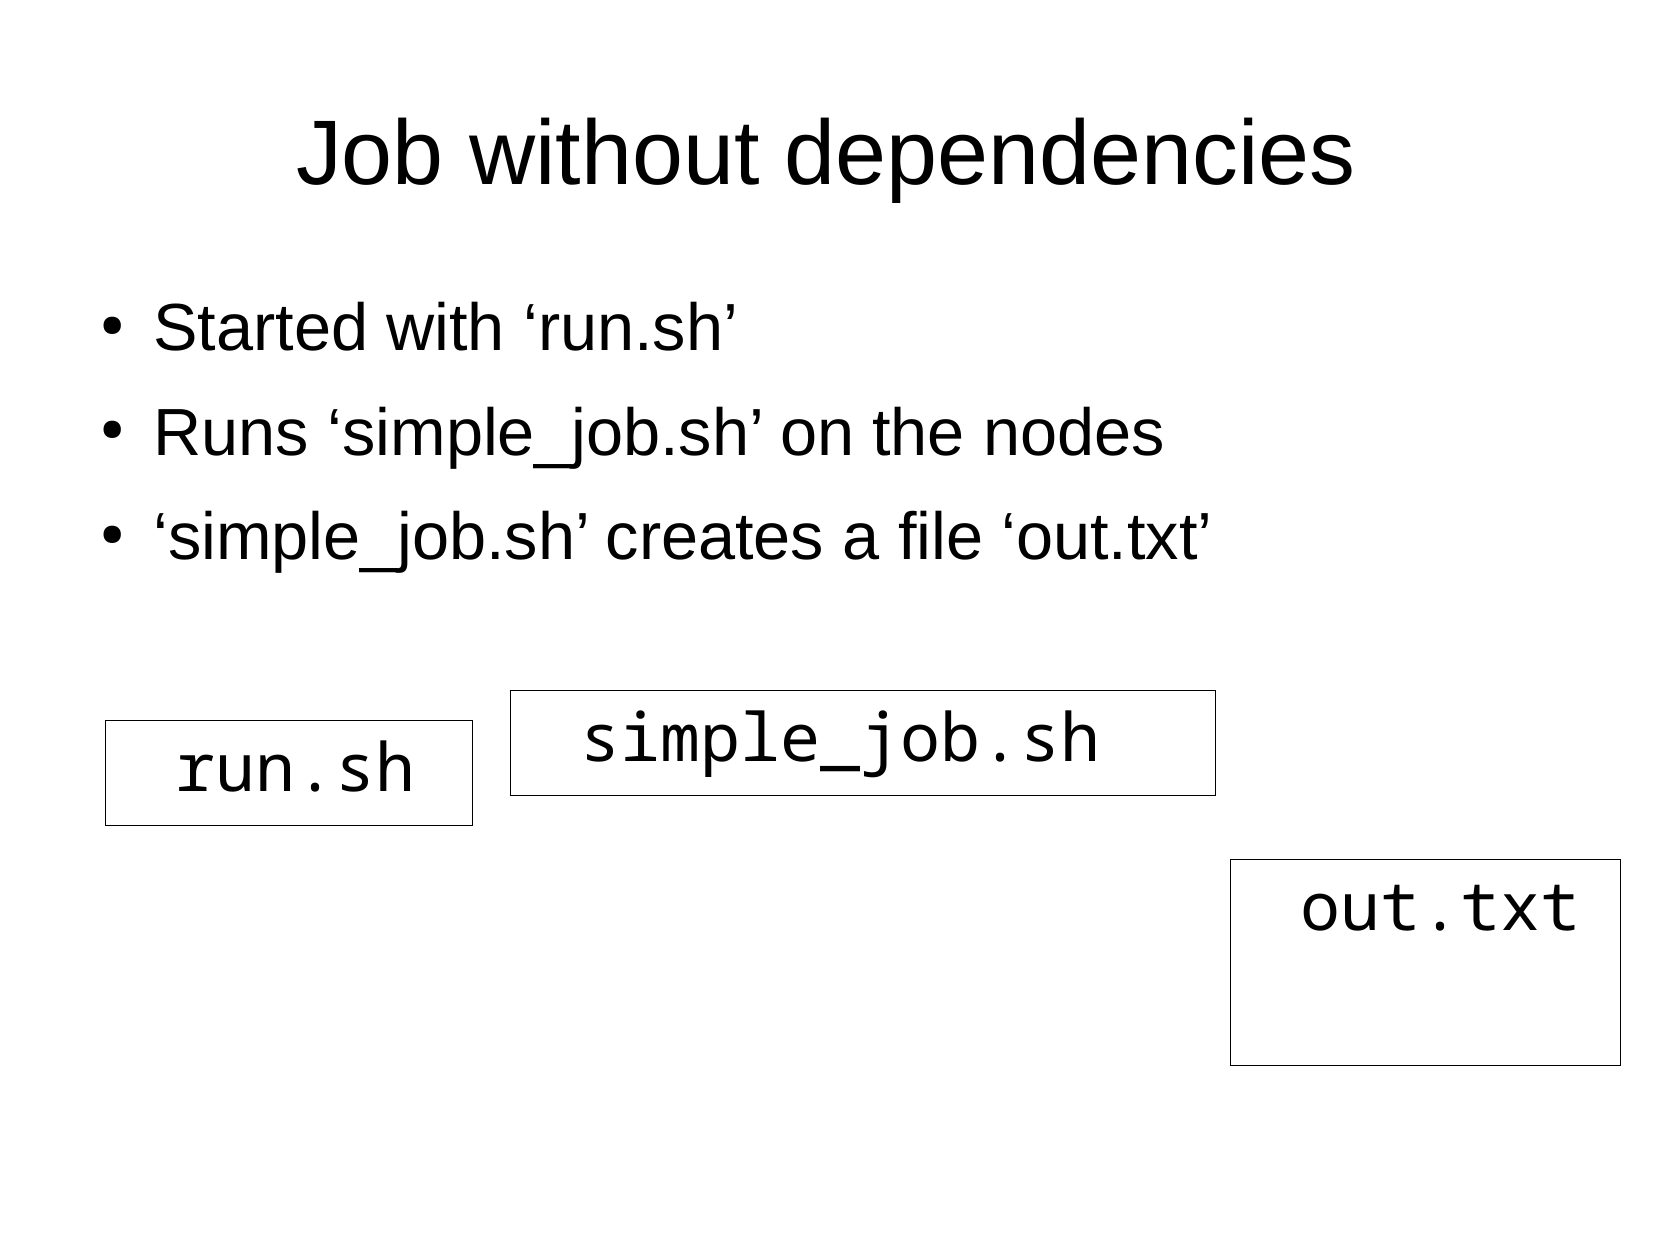

# Job without dependencies
Started with ‘run.sh’
Runs ‘simple_job.sh’ on the nodes
‘simple_job.sh’ creates a file ‘out.txt’
simple_job.sh
run.sh
out.txt